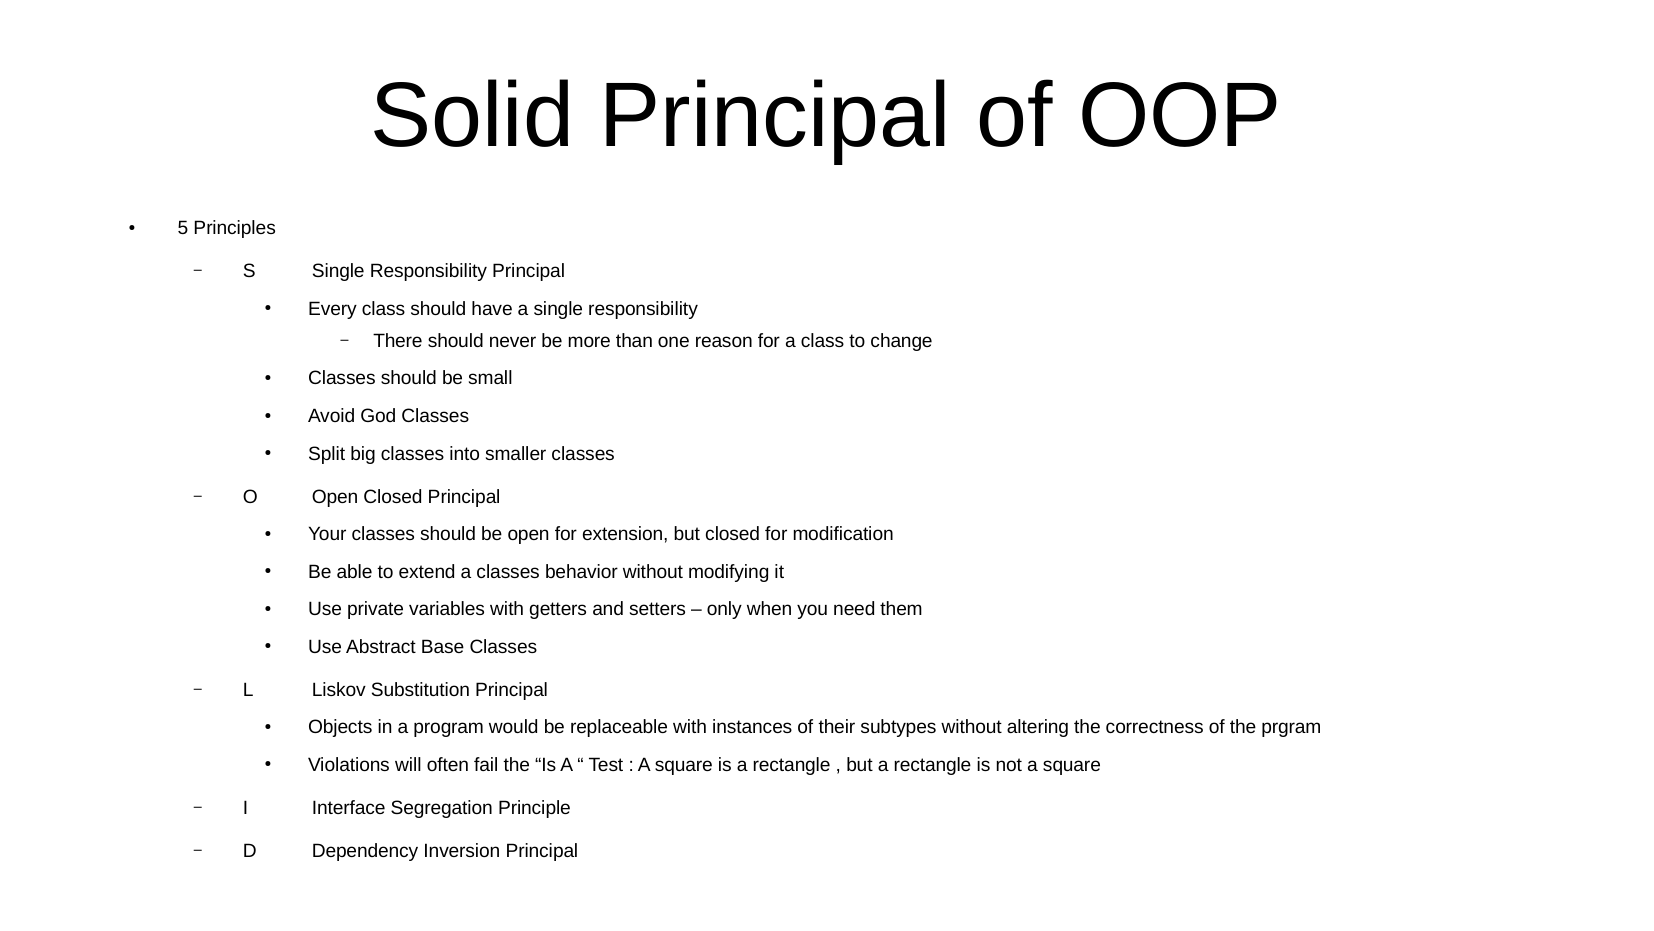

# Solid Principal of OOP
5 Principles
S 				Single Responsibility Principal
Every class should have a single responsibility
There should never be more than one reason for a class to change
Classes should be small
Avoid God Classes
Split big classes into smaller classes
O				Open Closed Principal
Your classes should be open for extension, but closed for modification
Be able to extend a classes behavior without modifying it
Use private variables with getters and setters – only when you need them
Use Abstract Base Classes
L				Liskov Substitution Principal
Objects in a program would be replaceable with instances of their subtypes without altering the correctness of the prgram
Violations will often fail the “Is A “ Test : A square is a rectangle , but a rectangle is not a square
I 				Interface Segregation Principle
D 				Dependency Inversion Principal